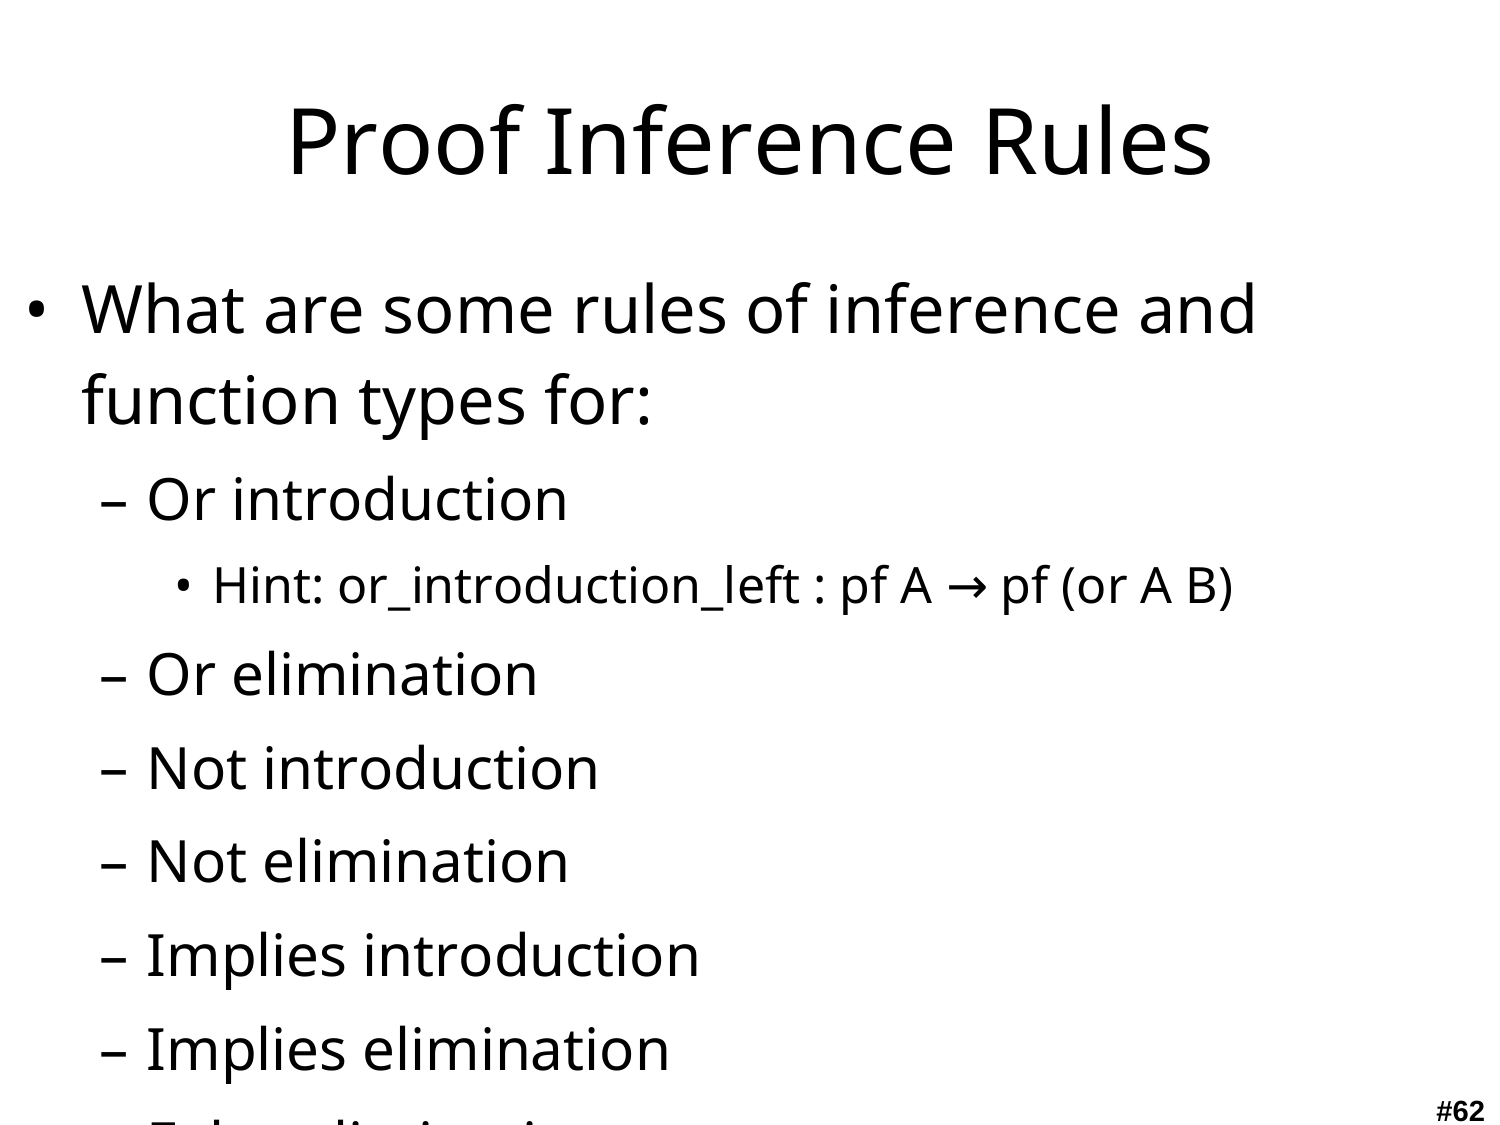

# Proof Inference Rules
What are some rules of inference and function types for:
Or introduction
Hint: or_introduction_left : pf A → pf (or A B)
Or elimination
Not introduction
Not elimination
Implies introduction
Implies elimination
False elimination
62